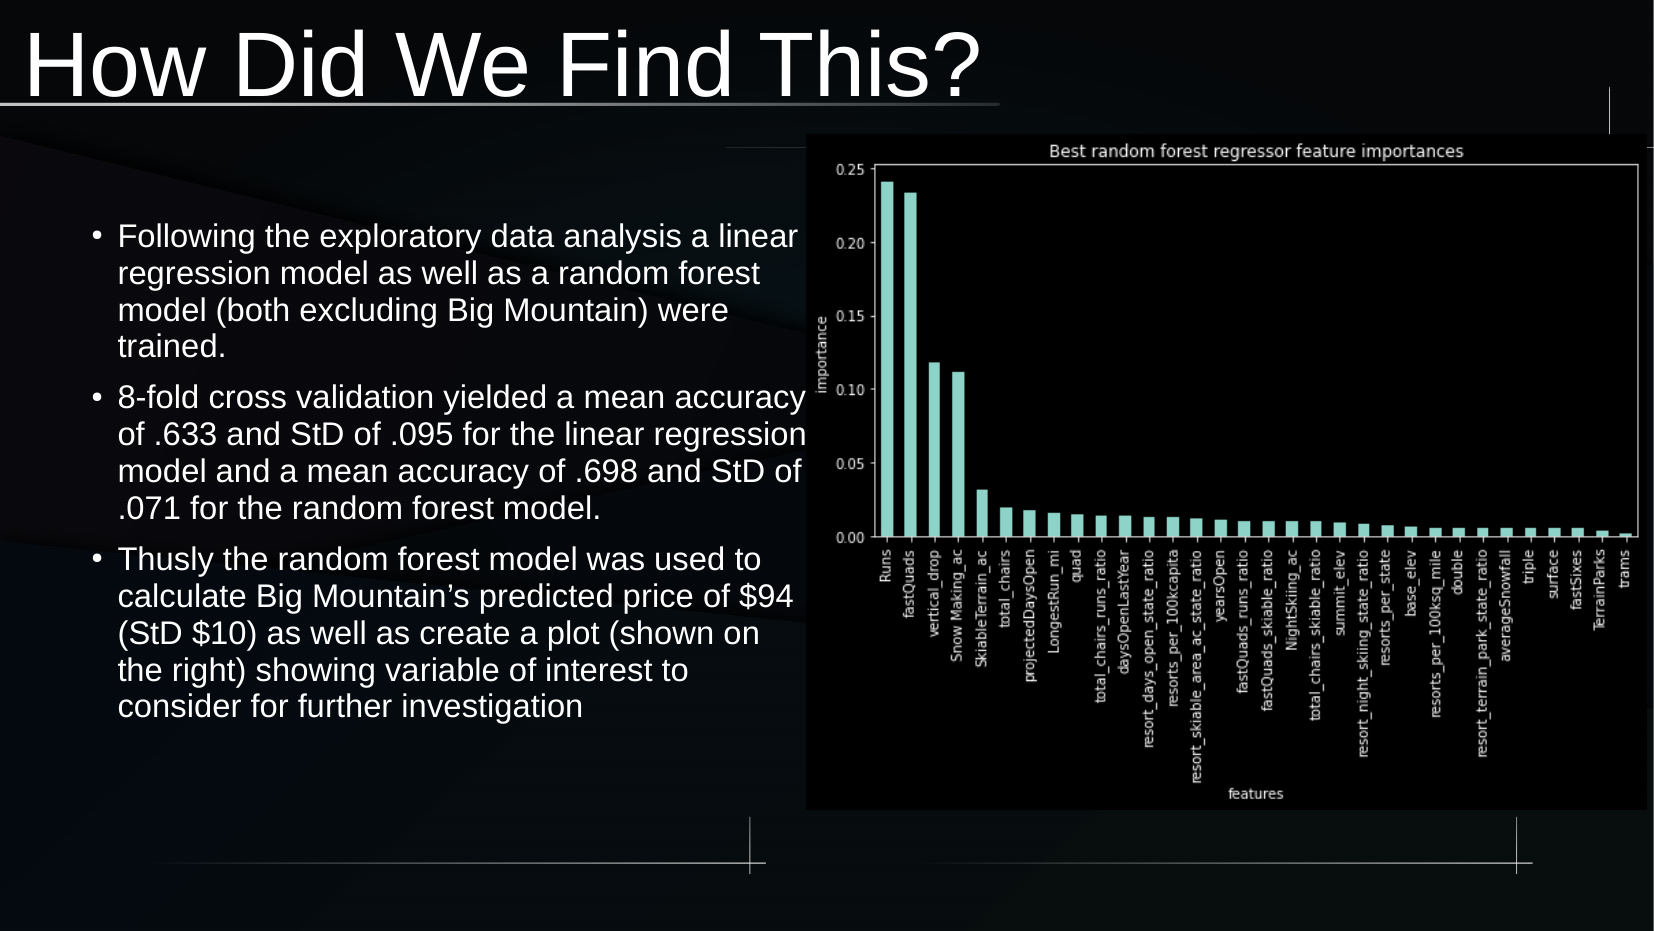

# How Did We Find This?
Following the exploratory data analysis a linear regression model as well as a random forest model (both excluding Big Mountain) were trained.
8-fold cross validation yielded a mean accuracy of .633 and StD of .095 for the linear regression model and a mean accuracy of .698 and StD of .071 for the random forest model.
Thusly the random forest model was used to calculate Big Mountain’s predicted price of $94 (StD $10) as well as create a plot (shown on the right) showing variable of interest to consider for further investigation